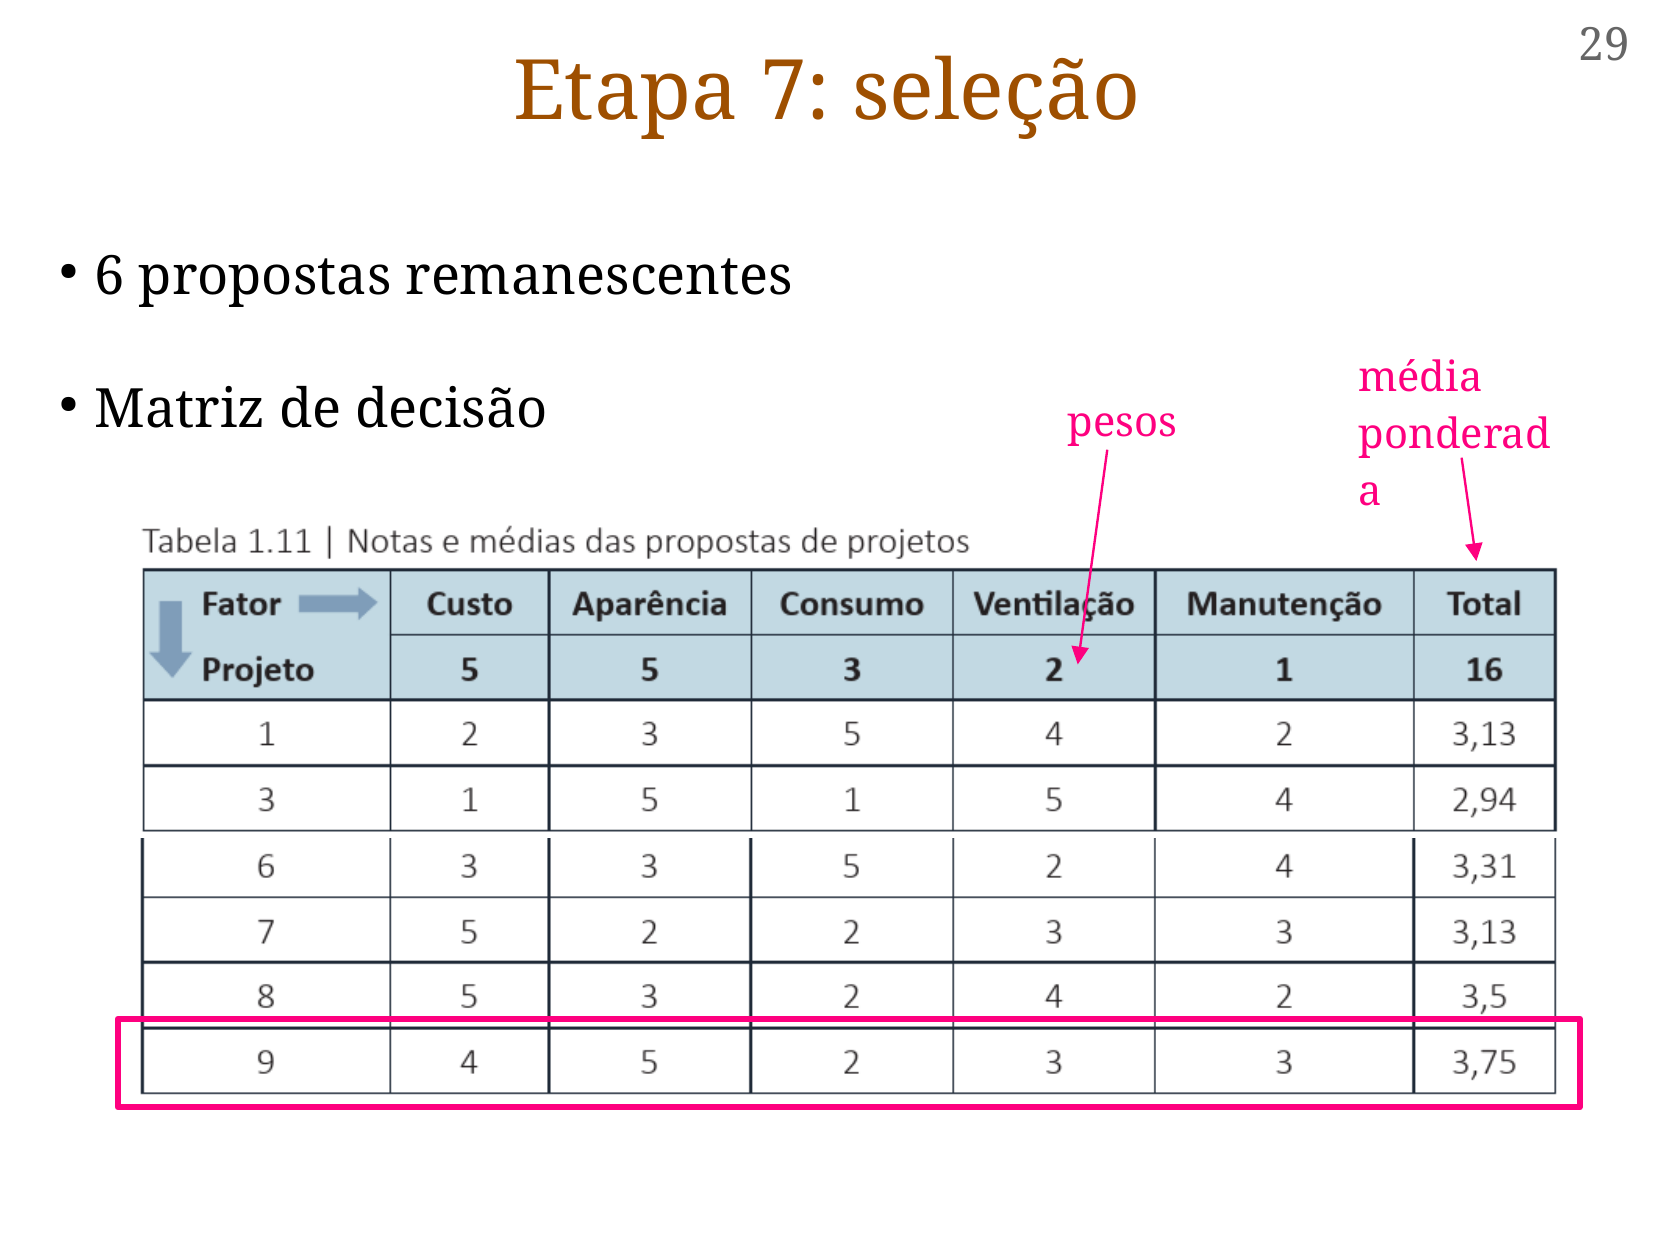

29
# Etapa 7: seleção
6 propostas remanescentes
Matriz de decisão
média ponderada
pesos